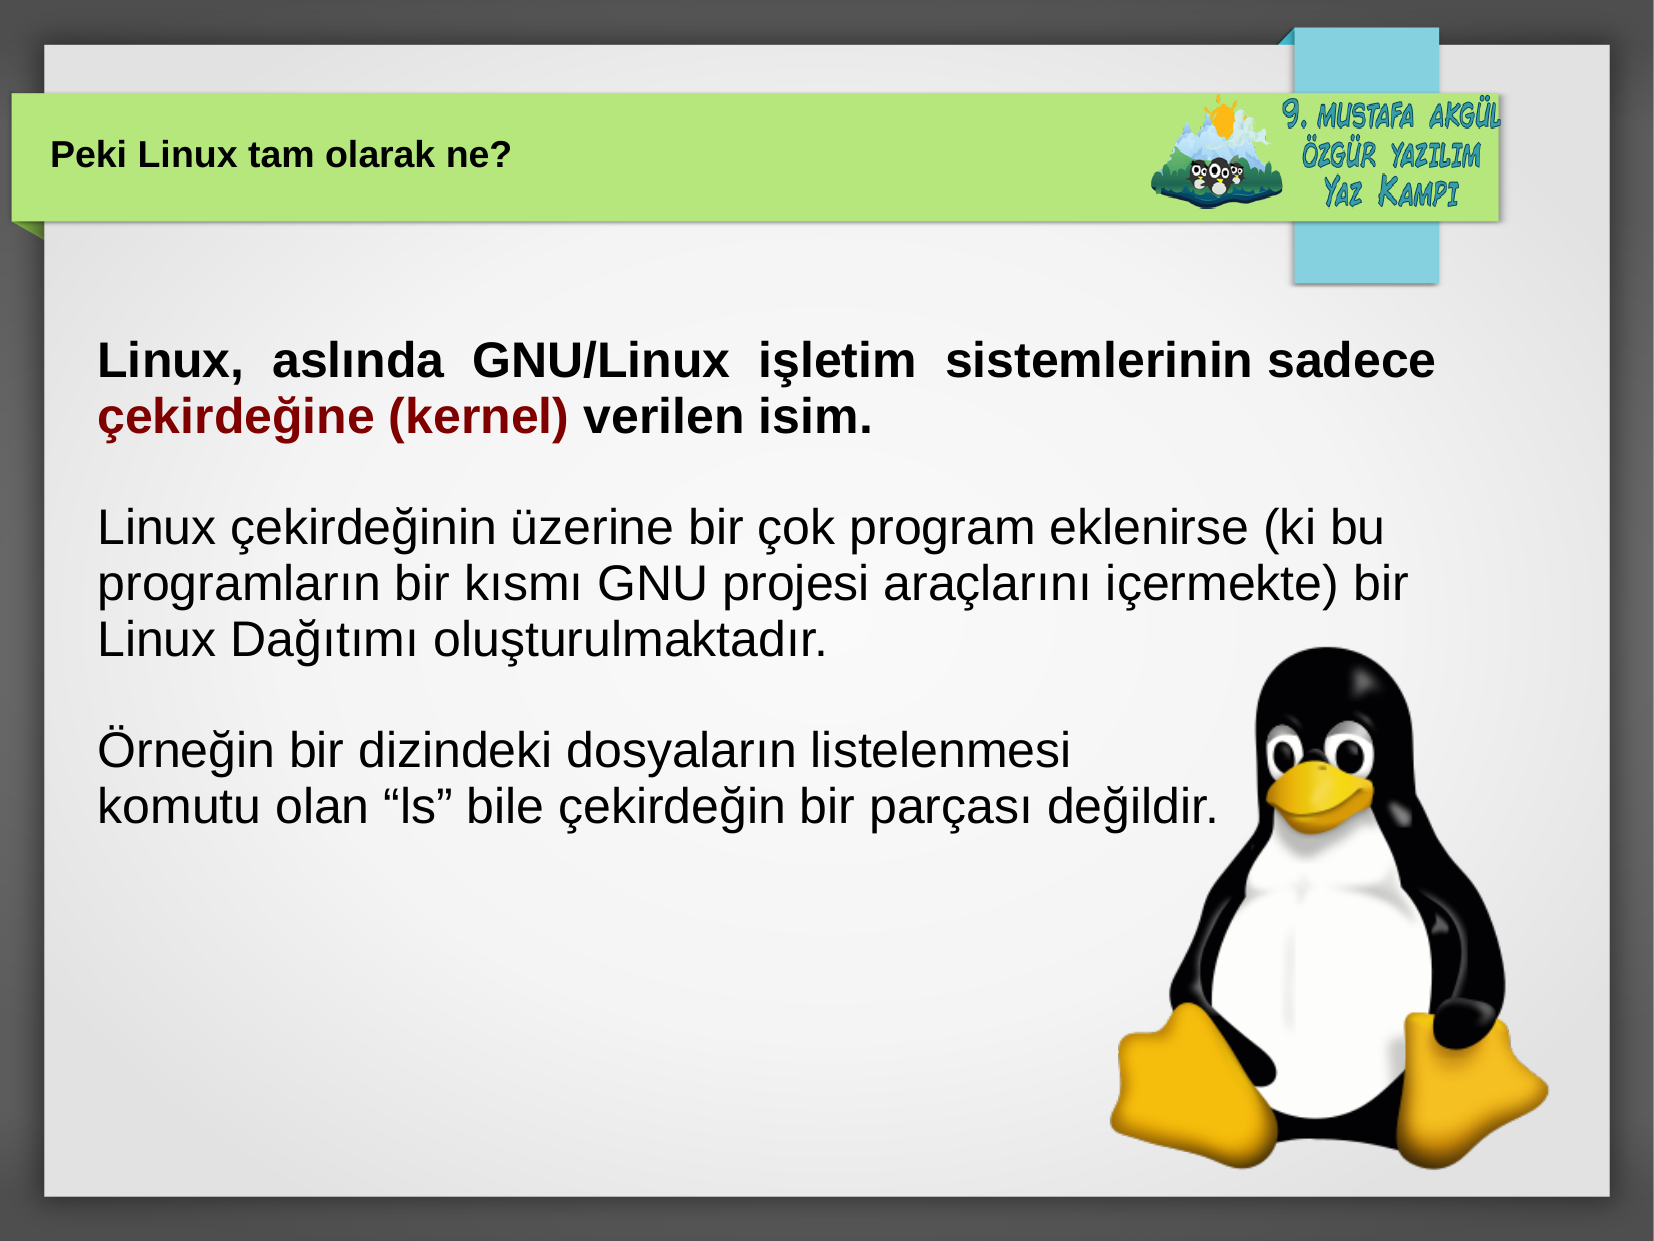

Peki Linux tam olarak ne?
Linux, aslında GNU/Linux işletim sistemlerinin sadece çekirdeğine (kernel) verilen isim.
Linux çekirdeğinin üzerine bir çok program eklenirse (ki bu programların bir kısmı GNU projesi araçlarını içermekte) bir Linux Dağıtımı oluşturulmaktadır.
Örneğin bir dizindeki dosyaların listelenmesi
komutu olan “ls” bile çekirdeğin bir parçası değildir.